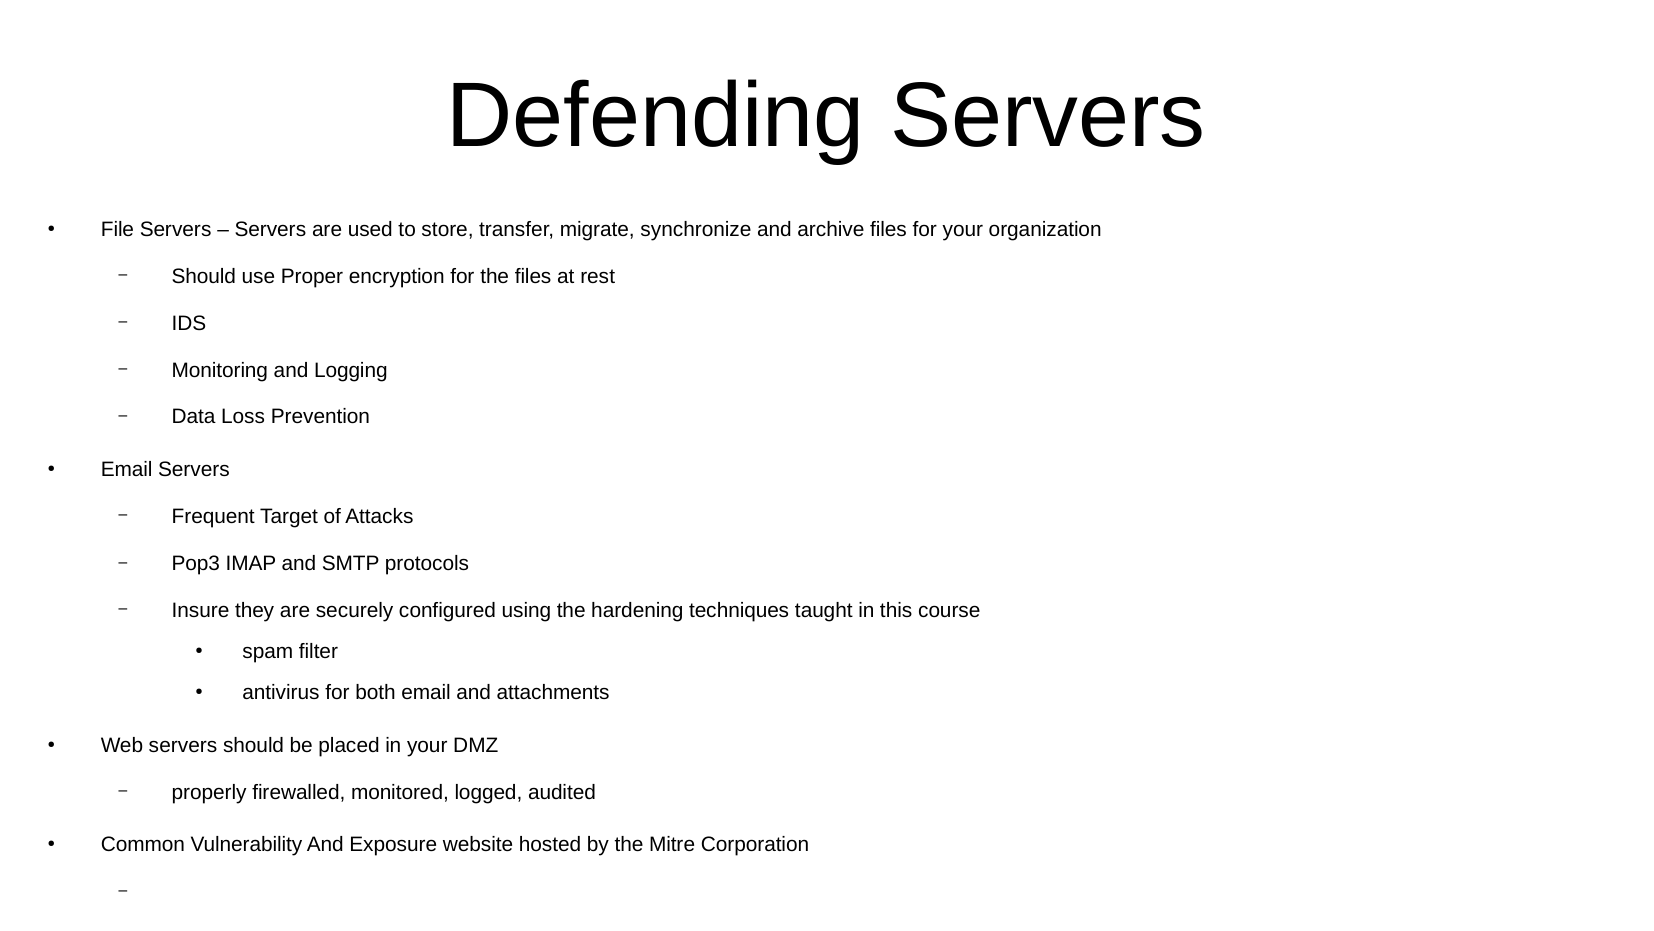

# Defending Servers
File Servers – Servers are used to store, transfer, migrate, synchronize and archive files for your organization
Should use Proper encryption for the files at rest
IDS
Monitoring and Logging
Data Loss Prevention
Email Servers
Frequent Target of Attacks
Pop3 IMAP and SMTP protocols
Insure they are securely configured using the hardening techniques taught in this course
spam filter
antivirus for both email and attachments
Web servers should be placed in your DMZ
properly firewalled, monitored, logged, audited
Common Vulnerability And Exposure website hosted by the Mitre Corporation